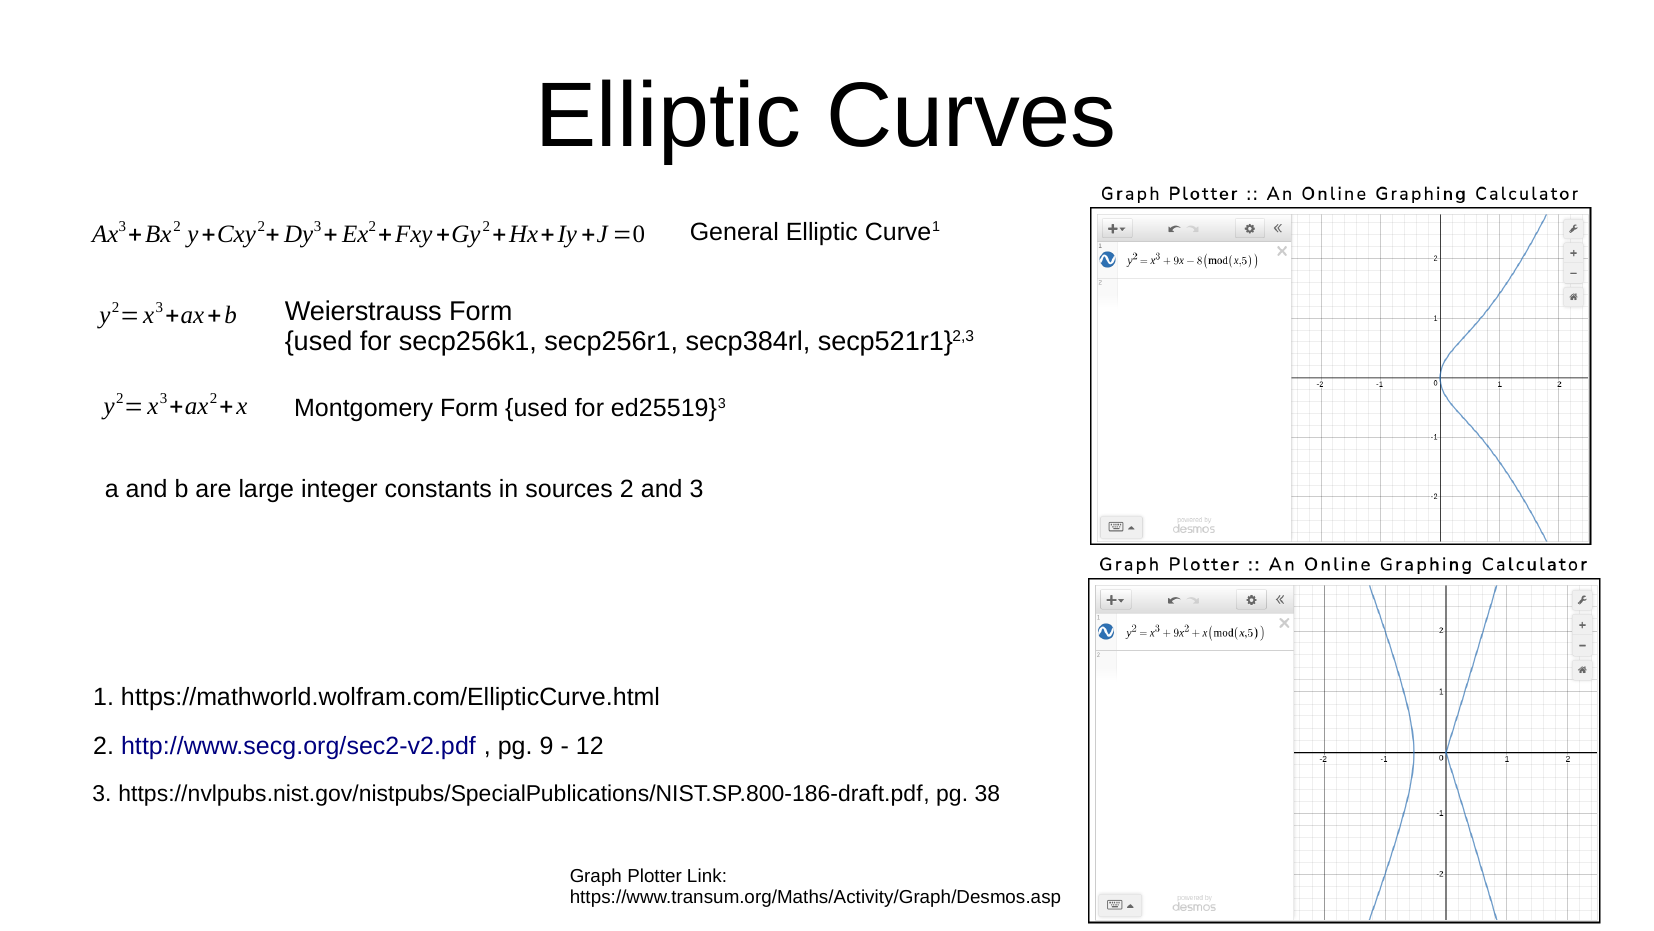

# Elliptic Curves
General Elliptic Curve1
Weierstrauss Form
{used for secp256k1, secp256r1, secp384rl, secp521r1}2,3
Montgomery Form {used for ed25519}3
a and b are large integer constants in sources 2 and 3
1. https://mathworld.wolfram.com/EllipticCurve.html
2. http://www.secg.org/sec2-v2.pdf , pg. 9 - 12
3. https://nvlpubs.nist.gov/nistpubs/SpecialPublications/NIST.SP.800-186-draft.pdf, pg. 38
Graph Plotter Link:
https://www.transum.org/Maths/Activity/Graph/Desmos.asp